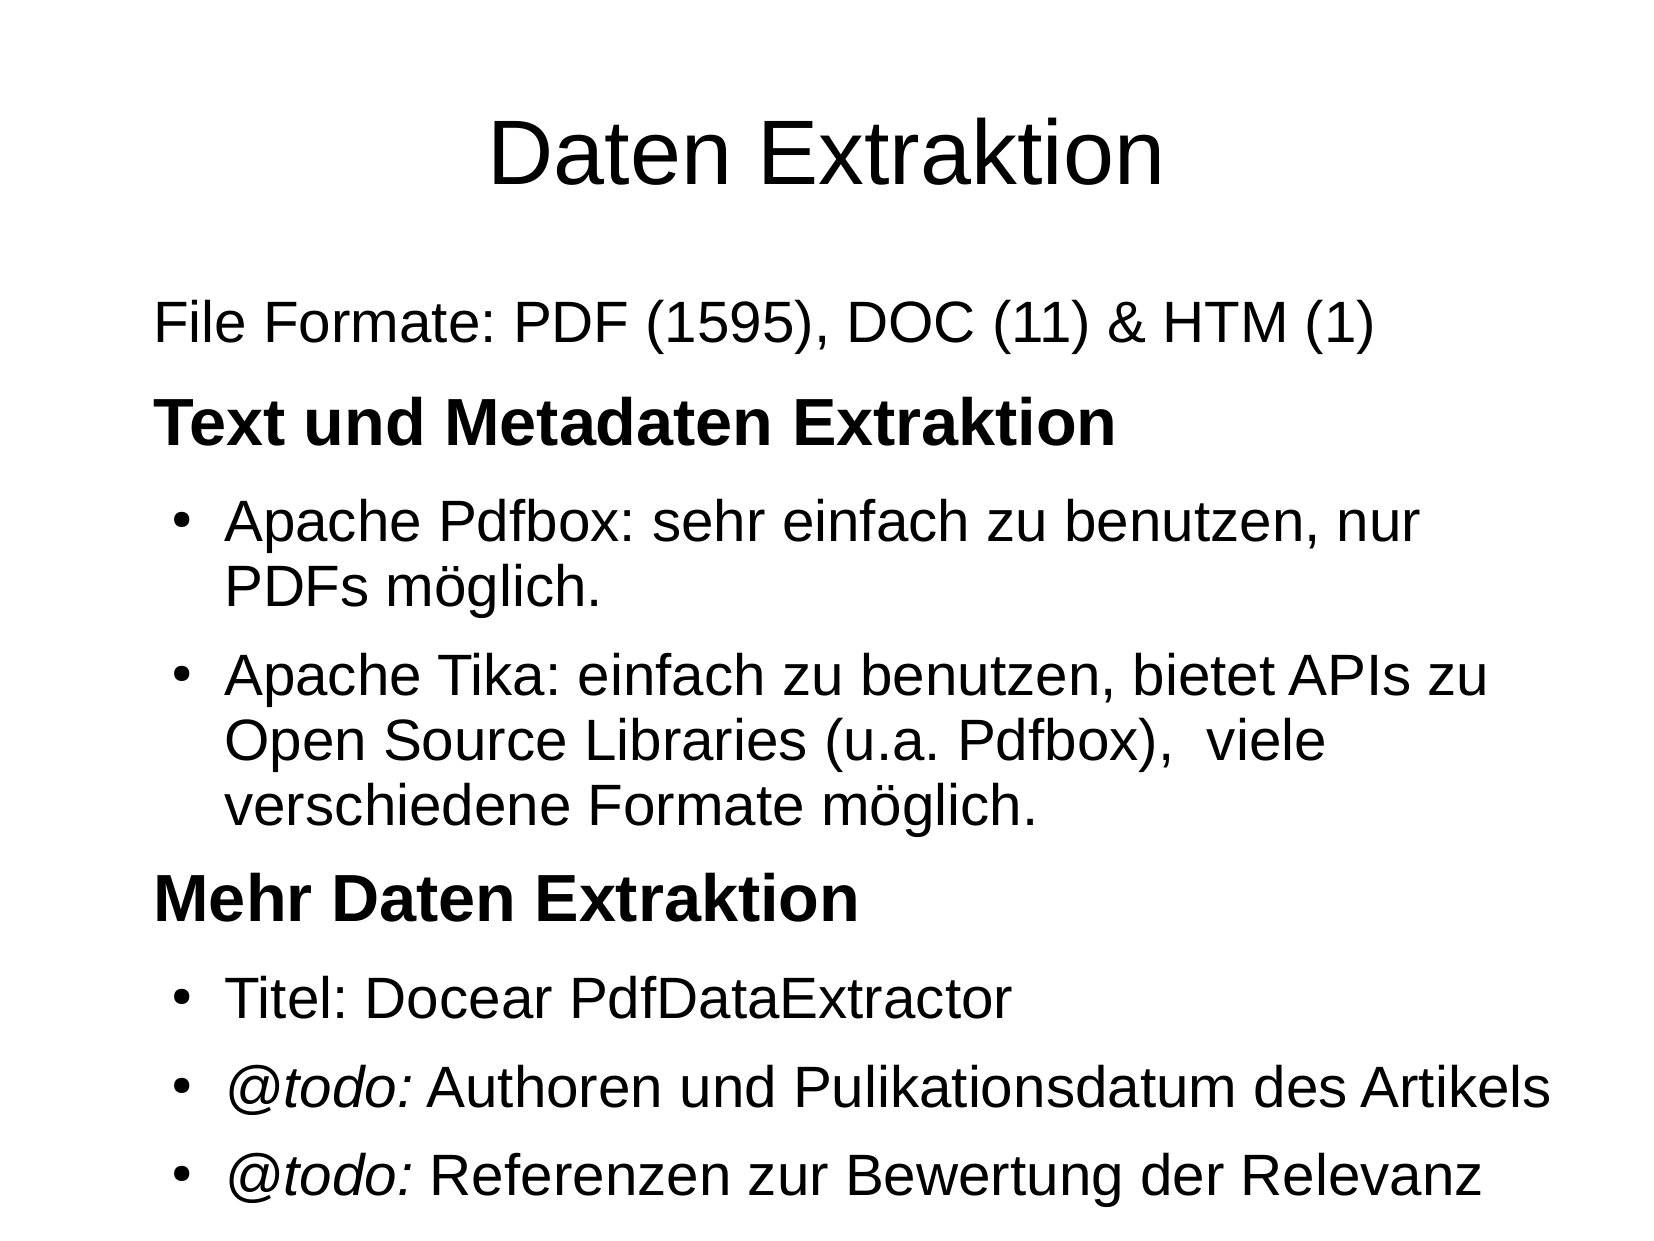

# Daten Extraktion
File Formate: PDF (1595), DOC (11) & HTM (1)
Text und Metadaten Extraktion
Apache Pdfbox: sehr einfach zu benutzen, nur PDFs möglich.
Apache Tika: einfach zu benutzen, bietet APIs zu Open Source Libraries (u.a. Pdfbox), viele verschiedene Formate möglich.
Mehr Daten Extraktion
Titel: Docear PdfDataExtractor
@todo: Authoren und Pulikationsdatum des Artikels
@todo: Referenzen zur Bewertung der Relevanz